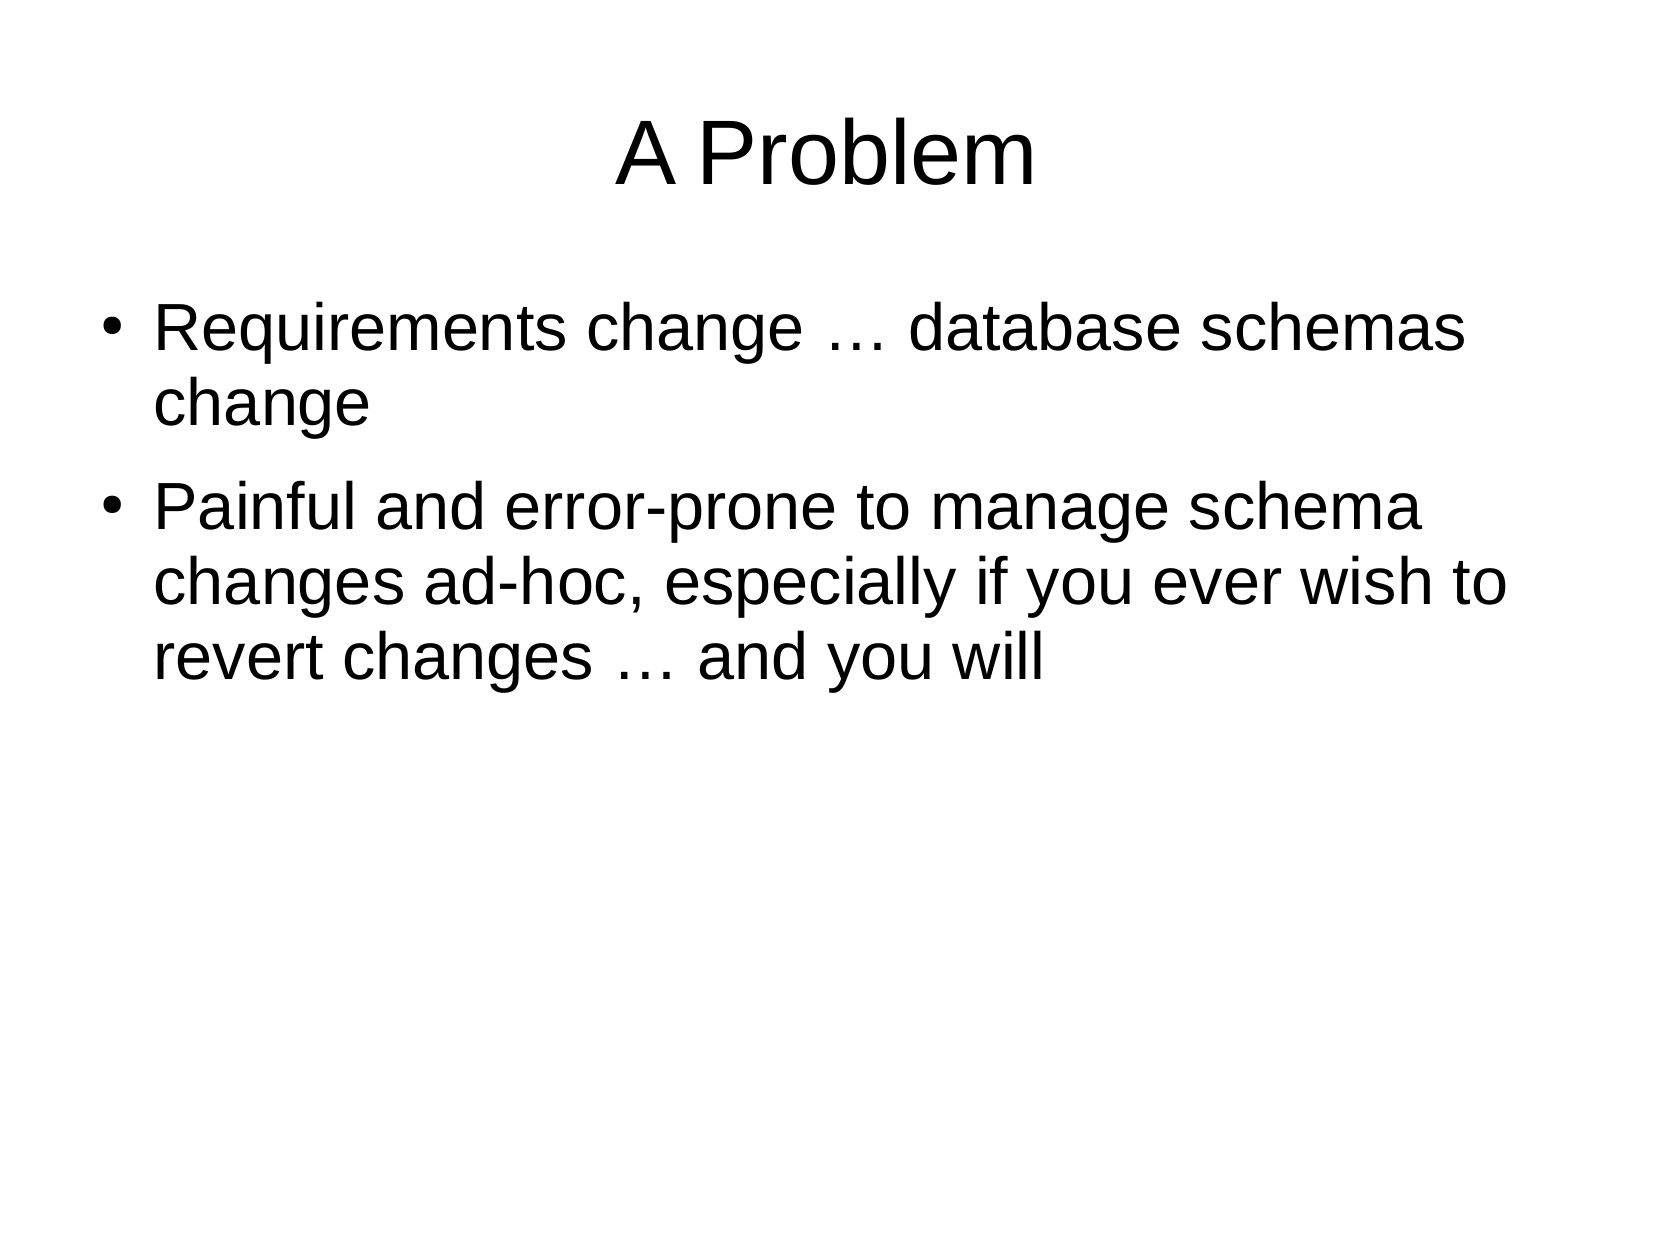

# A Problem
Requirements change … database schemas change
Painful and error-prone to manage schema changes ad-hoc, especially if you ever wish to revert changes … and you will